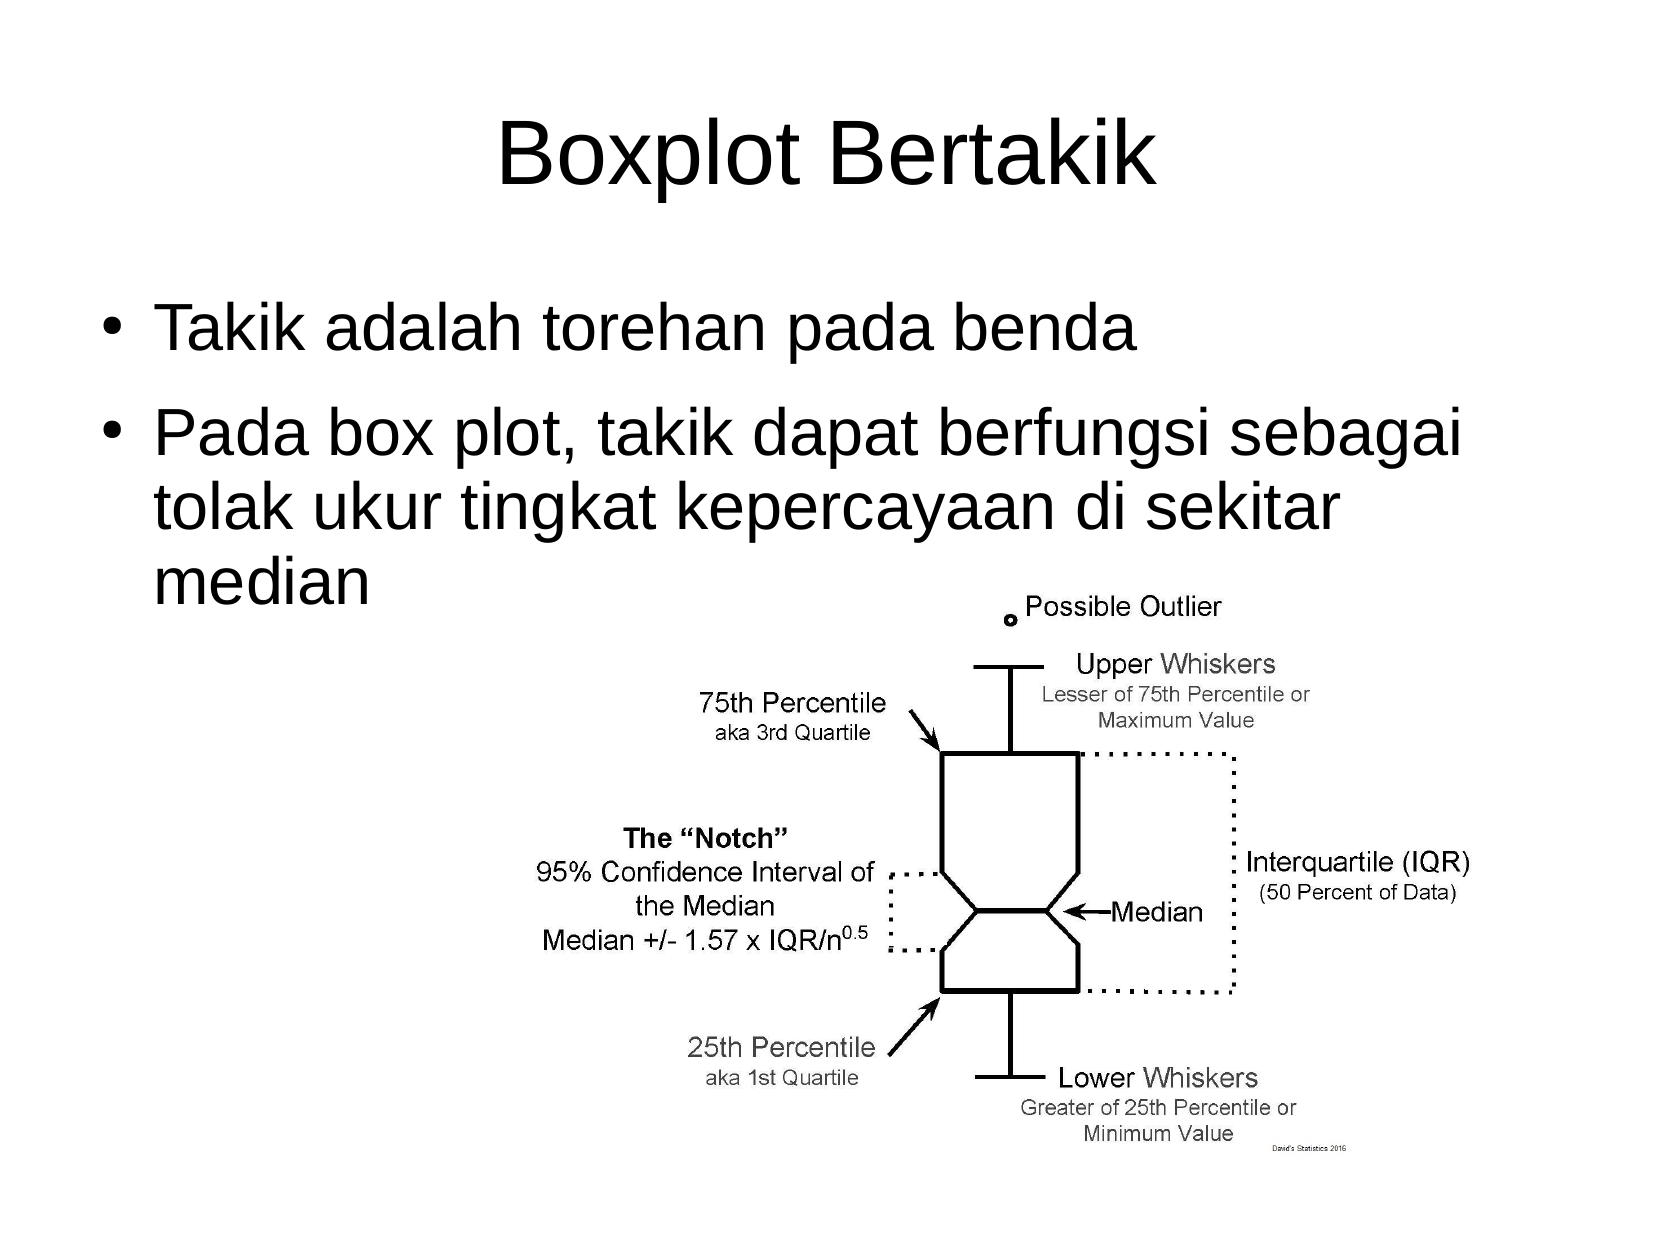

# Boxplot Bertakik
Takik adalah torehan pada benda
Pada box plot, takik dapat berfungsi sebagai tolak ukur tingkat kepercayaan di sekitar median